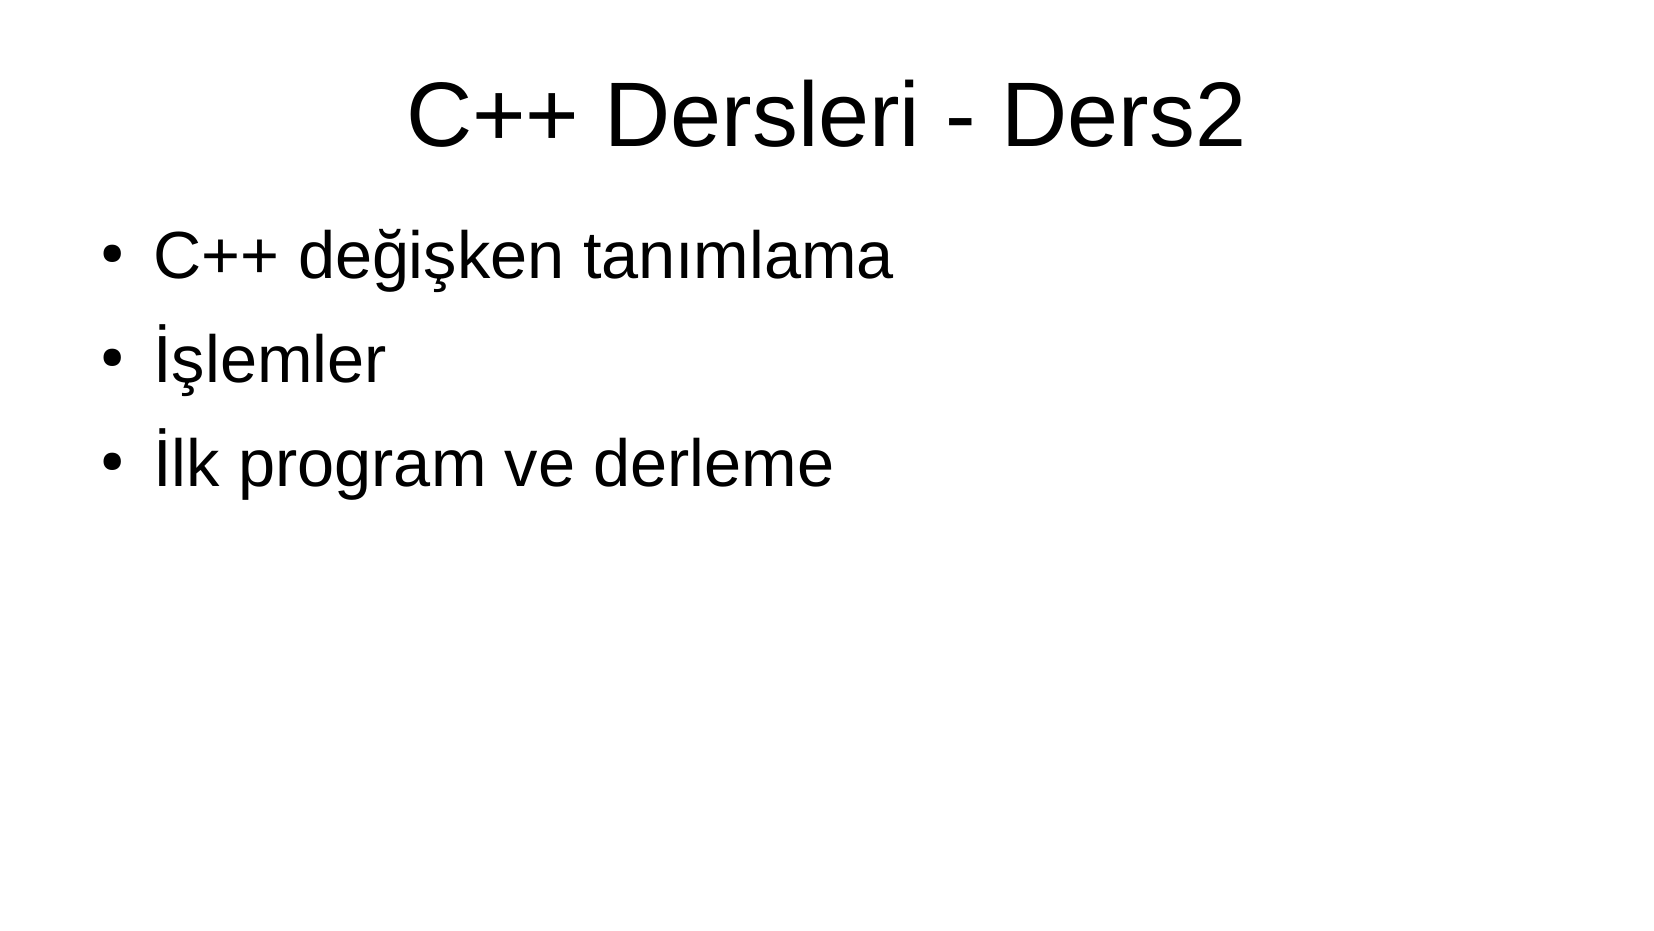

# C++ Dersleri - Ders2
C++ değişken tanımlama
İşlemler
İlk program ve derleme